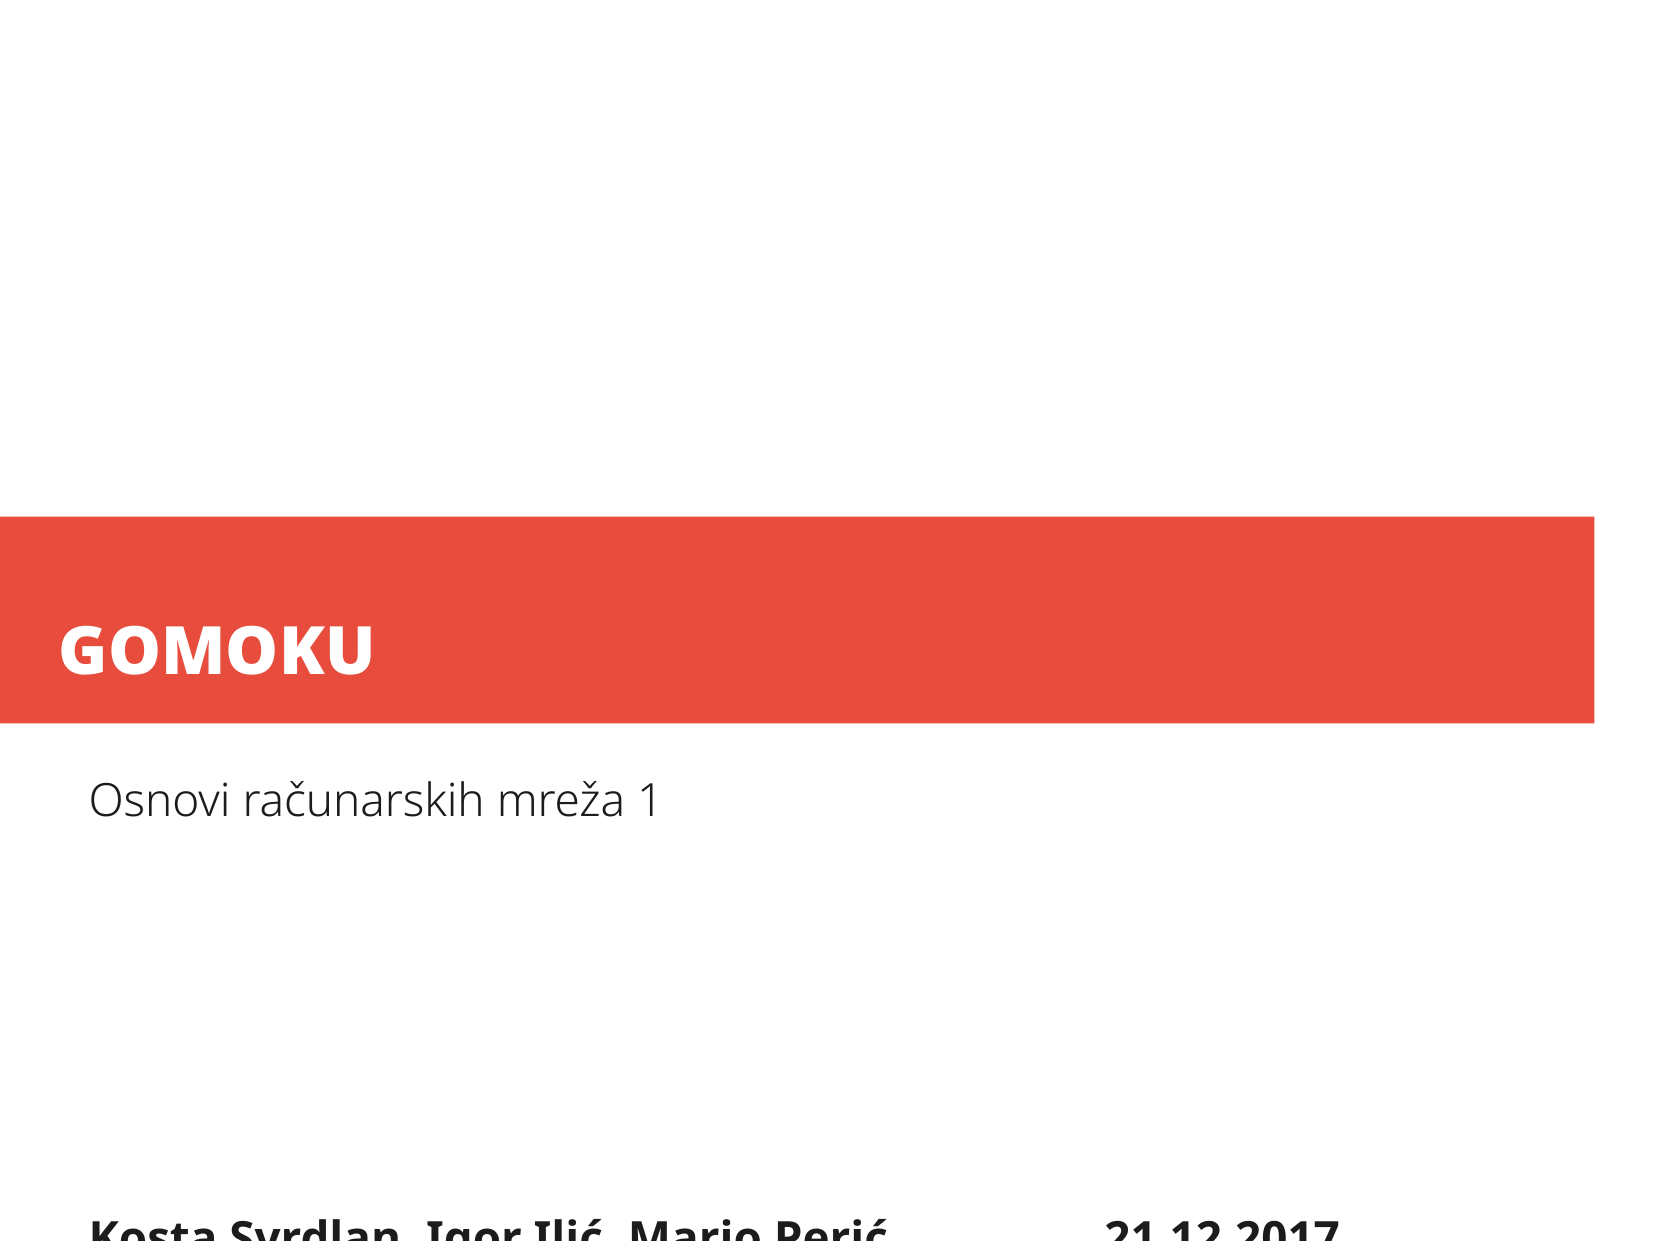

# GOMOKU
Osnovi računarskih mreža 1
Kosta Svrdlan, Igor Ilić, Mario Perić 21.12.2017.